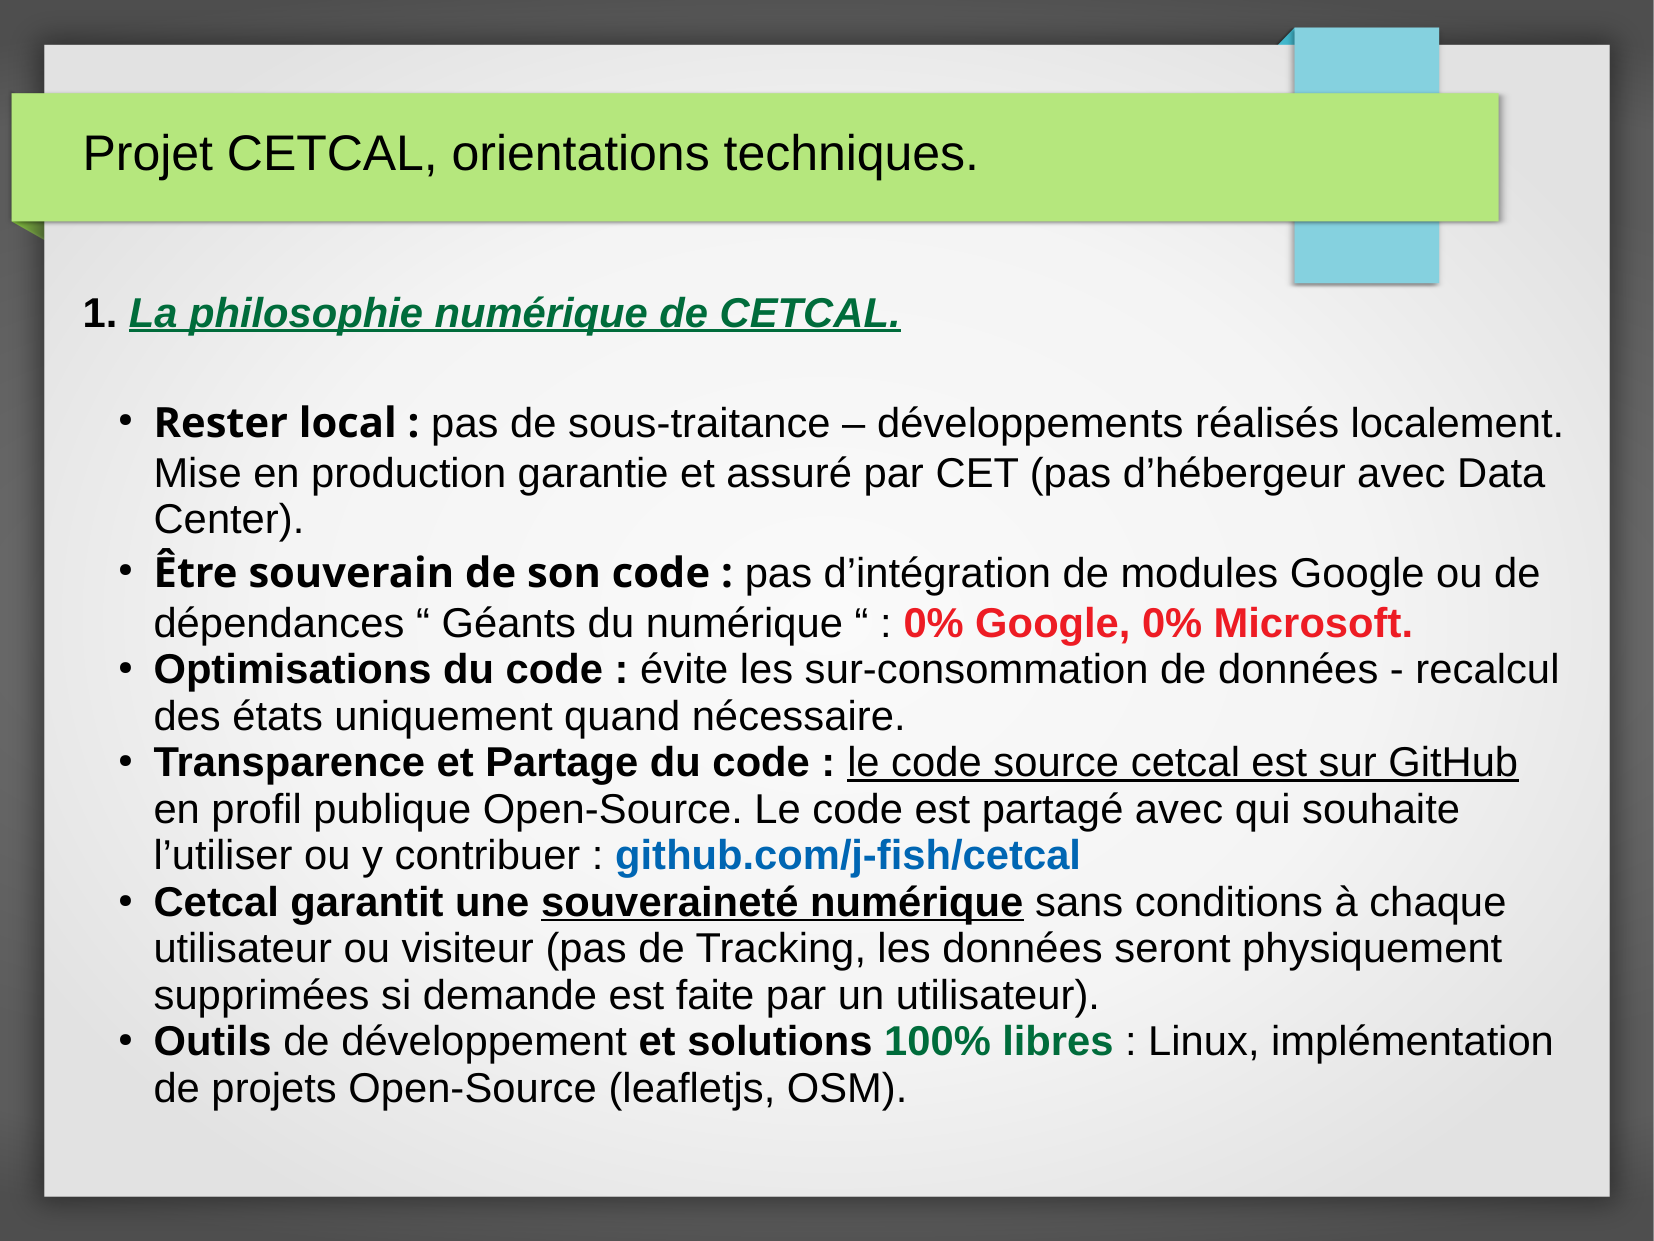

# Projet CETCAL, orientations techniques.
 La philosophie numérique de CETCAL.
Rester local : pas de sous-traitance – développements réalisés localement. Mise en production garantie et assuré par CET (pas d’hébergeur avec Data Center).
Être souverain de son code : pas d’intégration de modules Google ou de dépendances “ Géants du numérique “ : 0% Google, 0% Microsoft.
Optimisations du code : évite les sur-consommation de données - recalcul des états uniquement quand nécessaire.
Transparence et Partage du code : le code source cetcal est sur GitHub en profil publique Open-Source. Le code est partagé avec qui souhaite l’utiliser ou y contribuer : github.com/j-fish/cetcal
Cetcal garantit une souveraineté numérique sans conditions à chaque utilisateur ou visiteur (pas de Tracking, les données seront physiquement supprimées si demande est faite par un utilisateur).
Outils de développement et solutions 100% libres : Linux, implémentation de projets Open-Source (leafletjs, OSM).